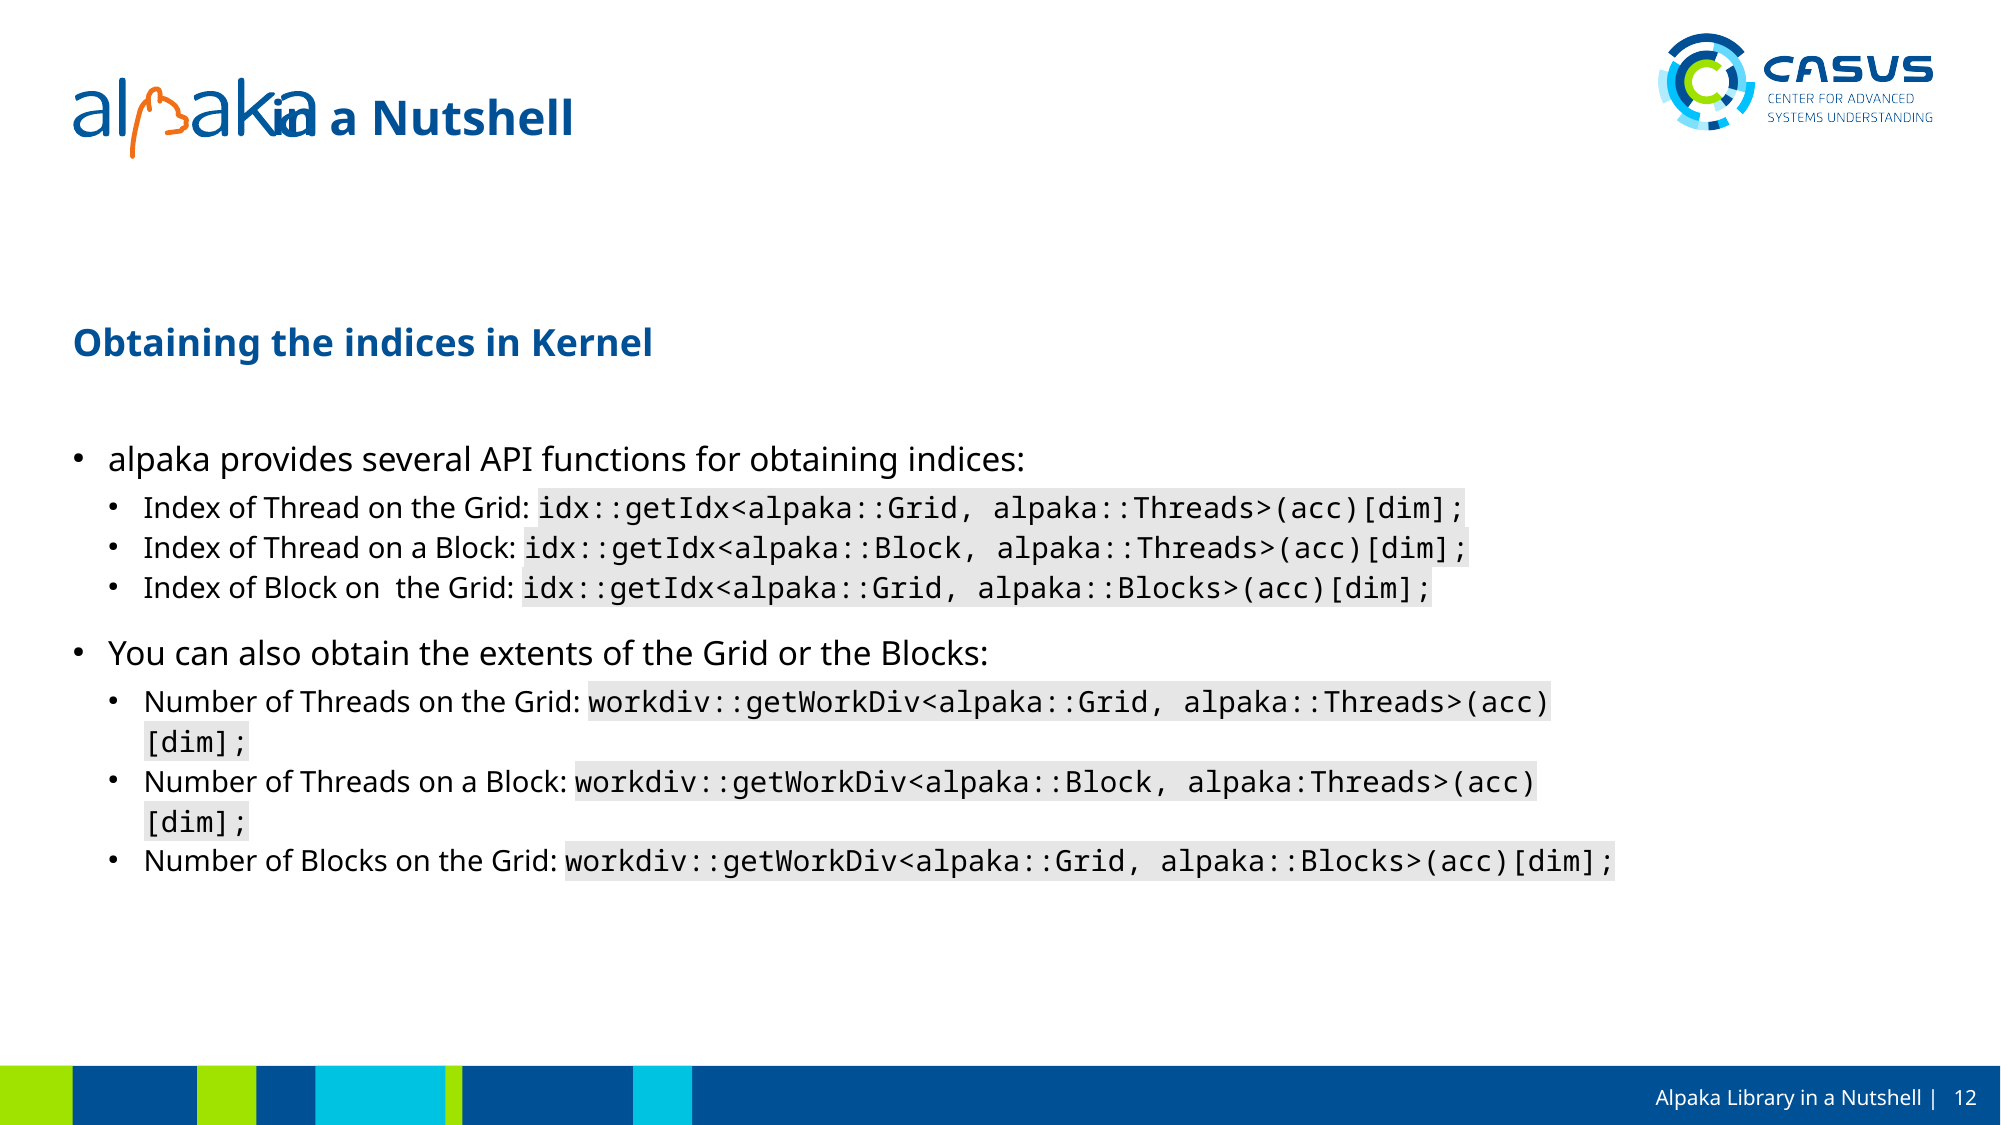

#
 in a Nutshell
Obtaining the indices in Kernel
alpaka provides several API functions for obtaining indices:
Index of Thread on the Grid: idx::getIdx<alpaka::Grid, alpaka::Threads>(acc)[dim];
Index of Thread on a Block: idx::getIdx<alpaka::Block, alpaka::Threads>(acc)[dim];
Index of Block on the Grid: idx::getIdx<alpaka::Grid, alpaka::Blocks>(acc)[dim];
You can also obtain the extents of the Grid or the Blocks:
Number of Threads on the Grid: workdiv::getWorkDiv<alpaka::Grid, alpaka::Threads>(acc)[dim];
Number of Threads on a Block: workdiv::getWorkDiv<alpaka::Block, alpaka:Threads>(acc)[dim];
Number of Blocks on the Grid: workdiv::getWorkDiv<alpaka::Grid, alpaka::Blocks>(acc)[dim];
Alpaka Library in a Nutshell
12